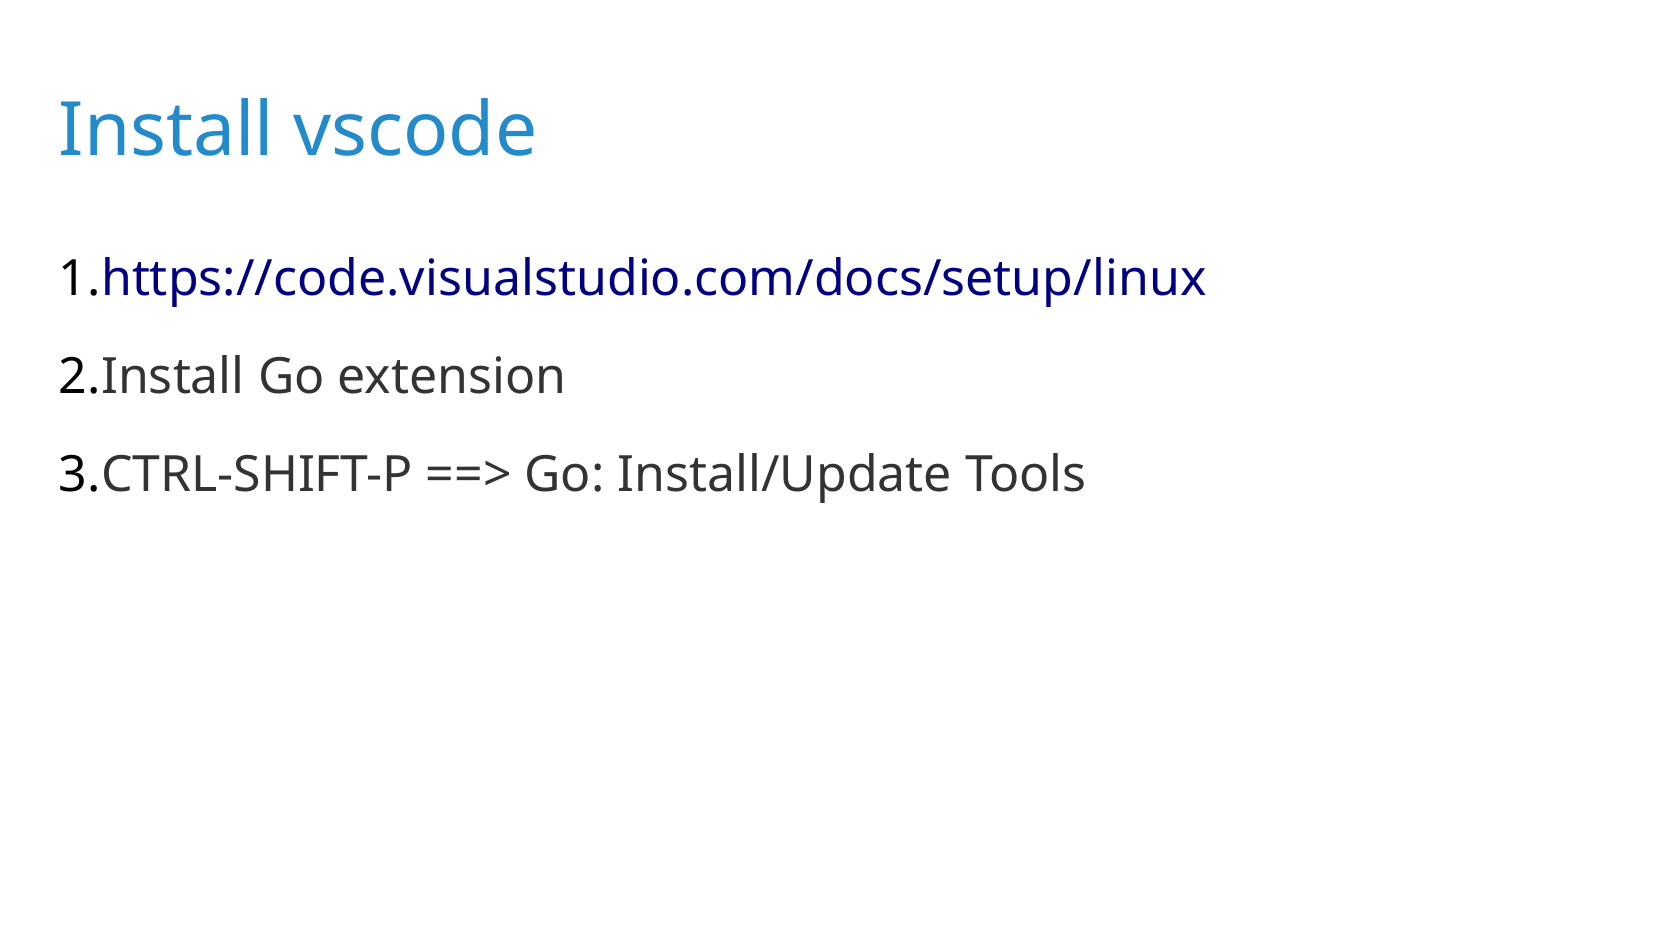

# Install vscode
https://code.visualstudio.com/docs/setup/linux
Install Go extension
CTRL-SHIFT-P ==> Go: Install/Update Tools